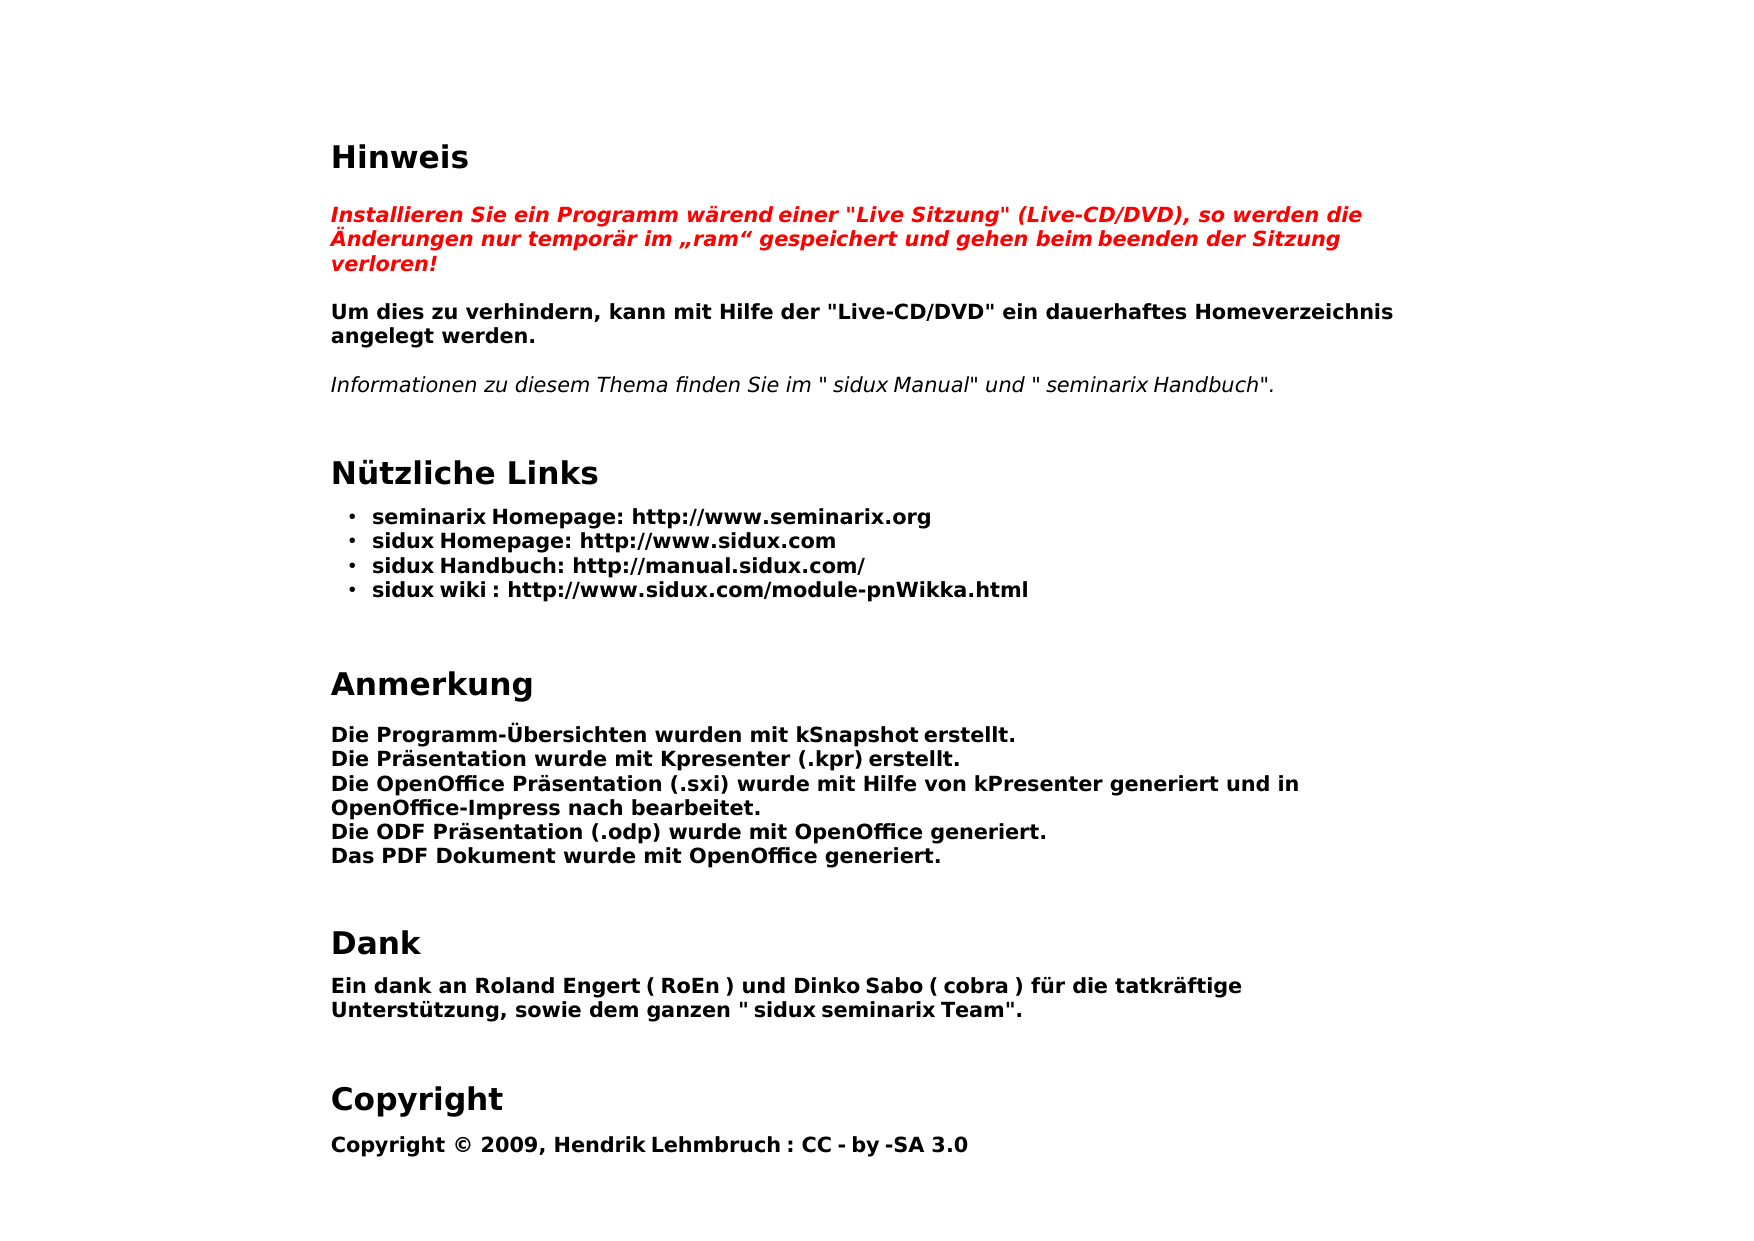

Hinweis
Installieren Sie ein Programm wärend einer "Live Sitzung" (Live-CD/DVD), so werden die Änderungen nur temporär im „ram“ gespeichert und gehen beim beenden der Sitzung verloren!
Um dies zu verhindern, kann mit Hilfe der "Live-CD/DVD" ein dauerhaftes Homeverzeichnis angelegt werden.
Informationen zu diesem Thema finden Sie im " sidux Manual" und " seminarix Handbuch".
Nützliche Links
seminarix Homepage: http://www.seminarix.org
sidux Homepage: http://www.sidux.com
sidux Handbuch: http://manual.sidux.com/
sidux wiki : http://www.sidux.com/module-pnWikka.html
Anmerkung
Die Programm-Übersichten wurden mit kSnapshot erstellt.
Die Präsentation wurde mit Kpresenter (.kpr) erstellt.
Die OpenOffice Präsentation (.sxi) wurde mit Hilfe von kPresenter generiert und in
OpenOffice-Impress nach bearbeitet.
Die ODF Präsentation (.odp) wurde mit OpenOffice generiert.
Das PDF Dokument wurde mit OpenOffice generiert.
Dank
Ein dank an Roland Engert ( RoEn ) und Dinko Sabo ( cobra ) für die tatkräftige Unterstützung, sowie dem ganzen " sidux seminarix Team".
Copyright
Copyright © 2009, Hendrik Lehmbruch : CC - by -SA 3.0